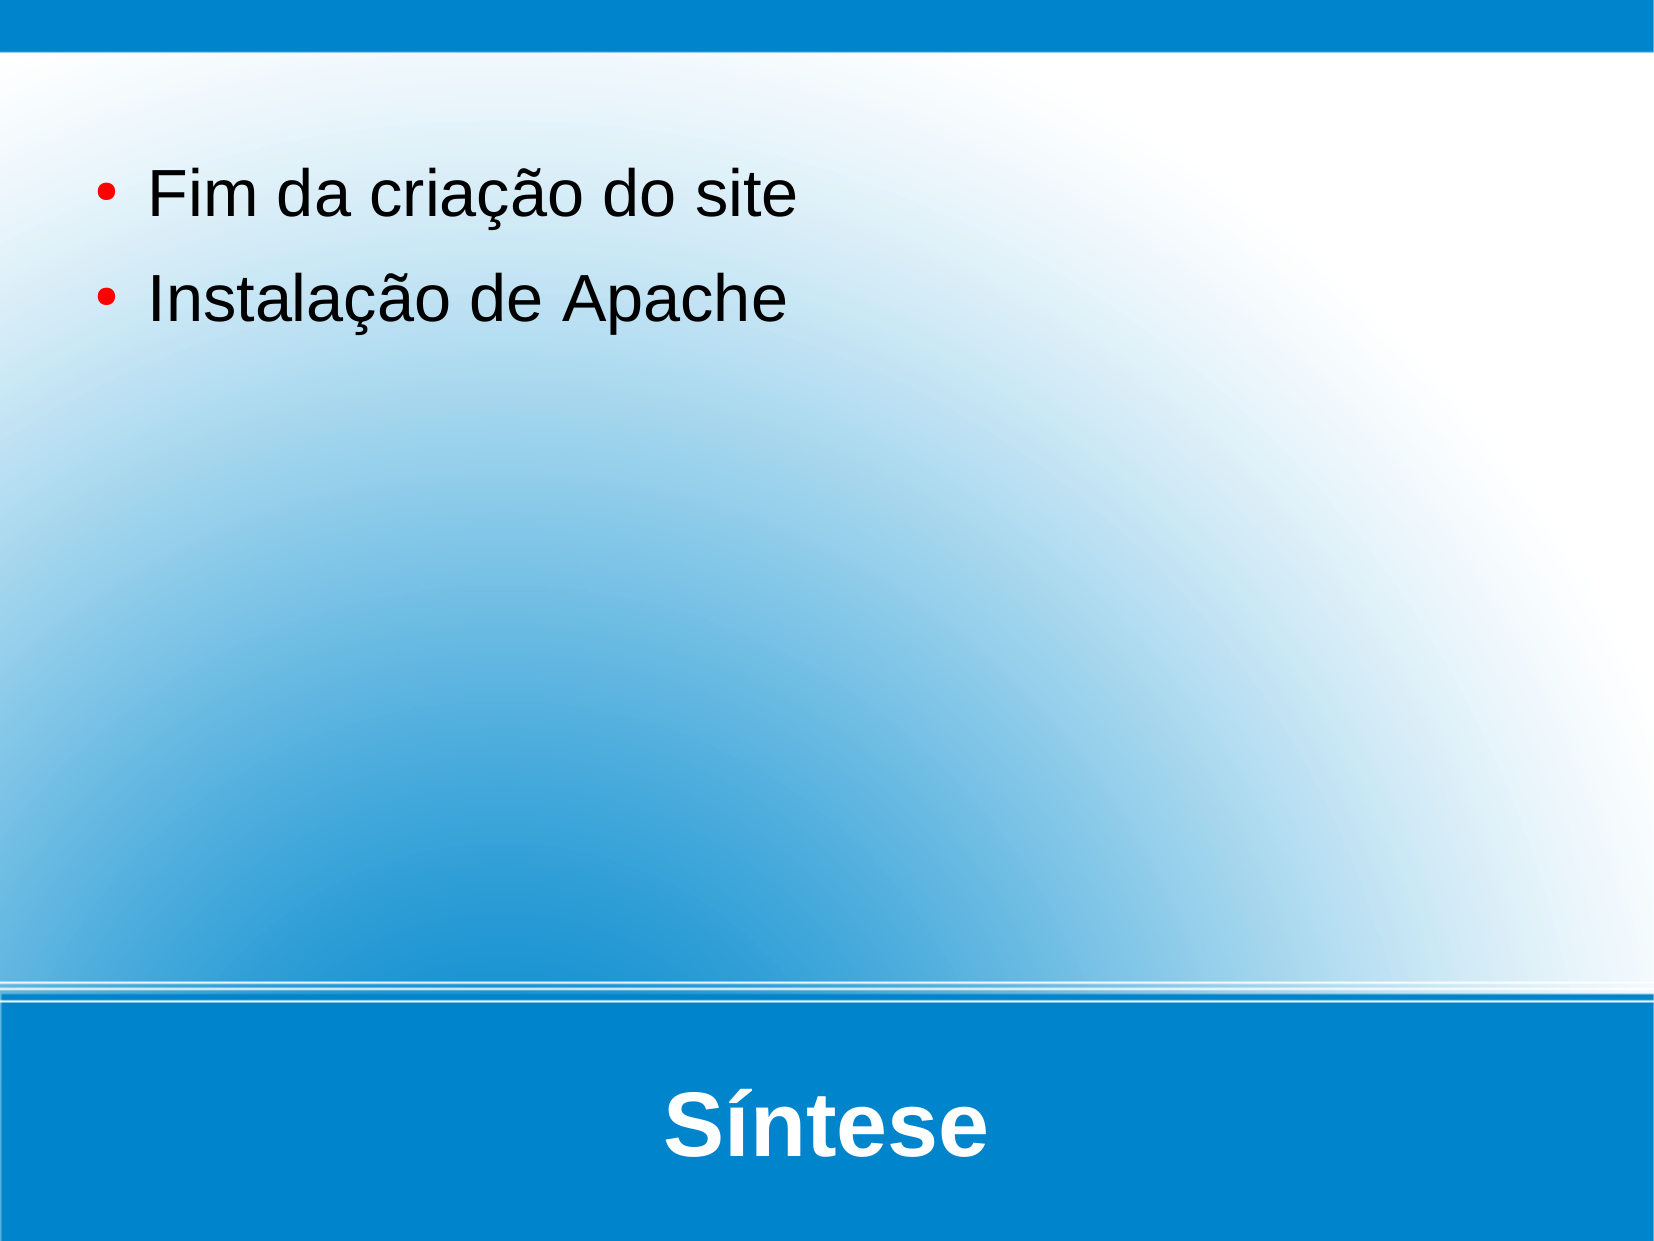

Fim da criação do site
Instalação de Apache
# Síntese